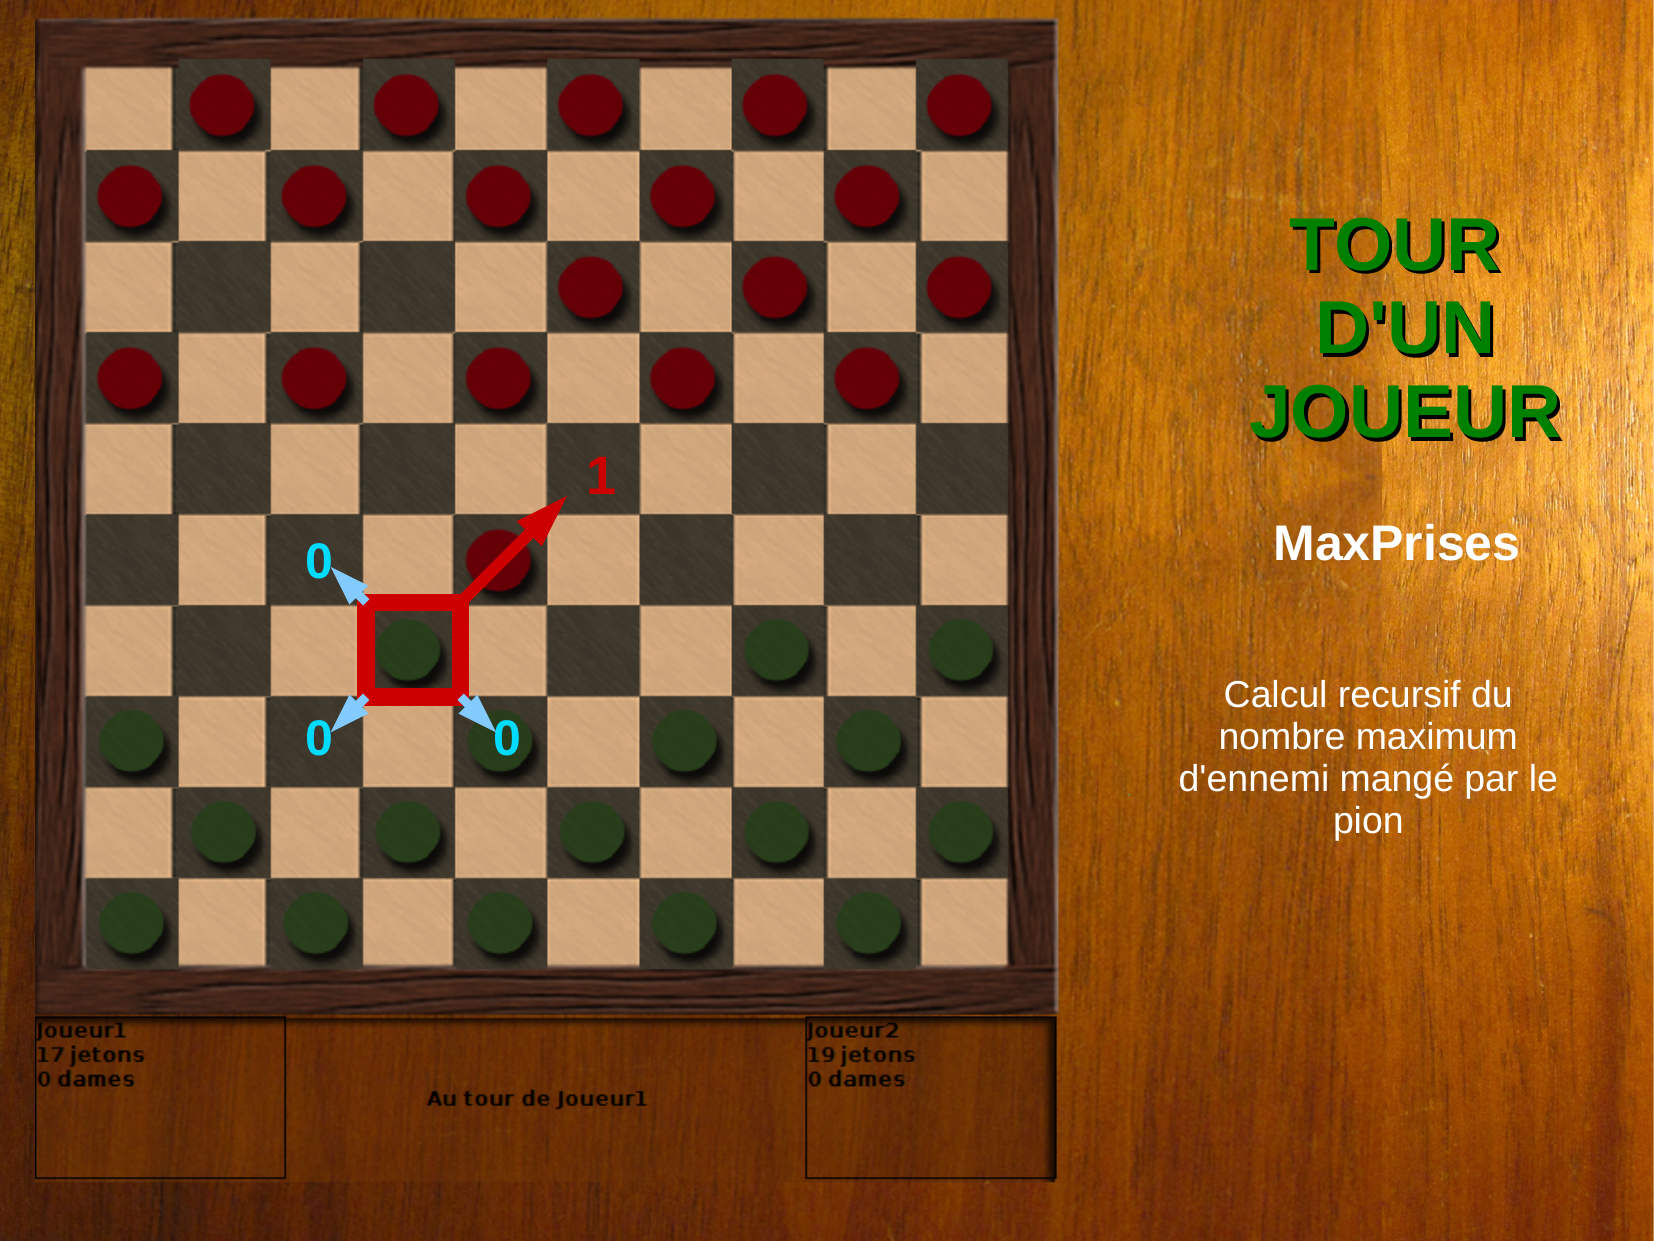

# TOUR D'UN JOUEUR
1
MaxPrises
0
Calcul recursif du nombre maximum d'ennemi mangé par le pion
0
0